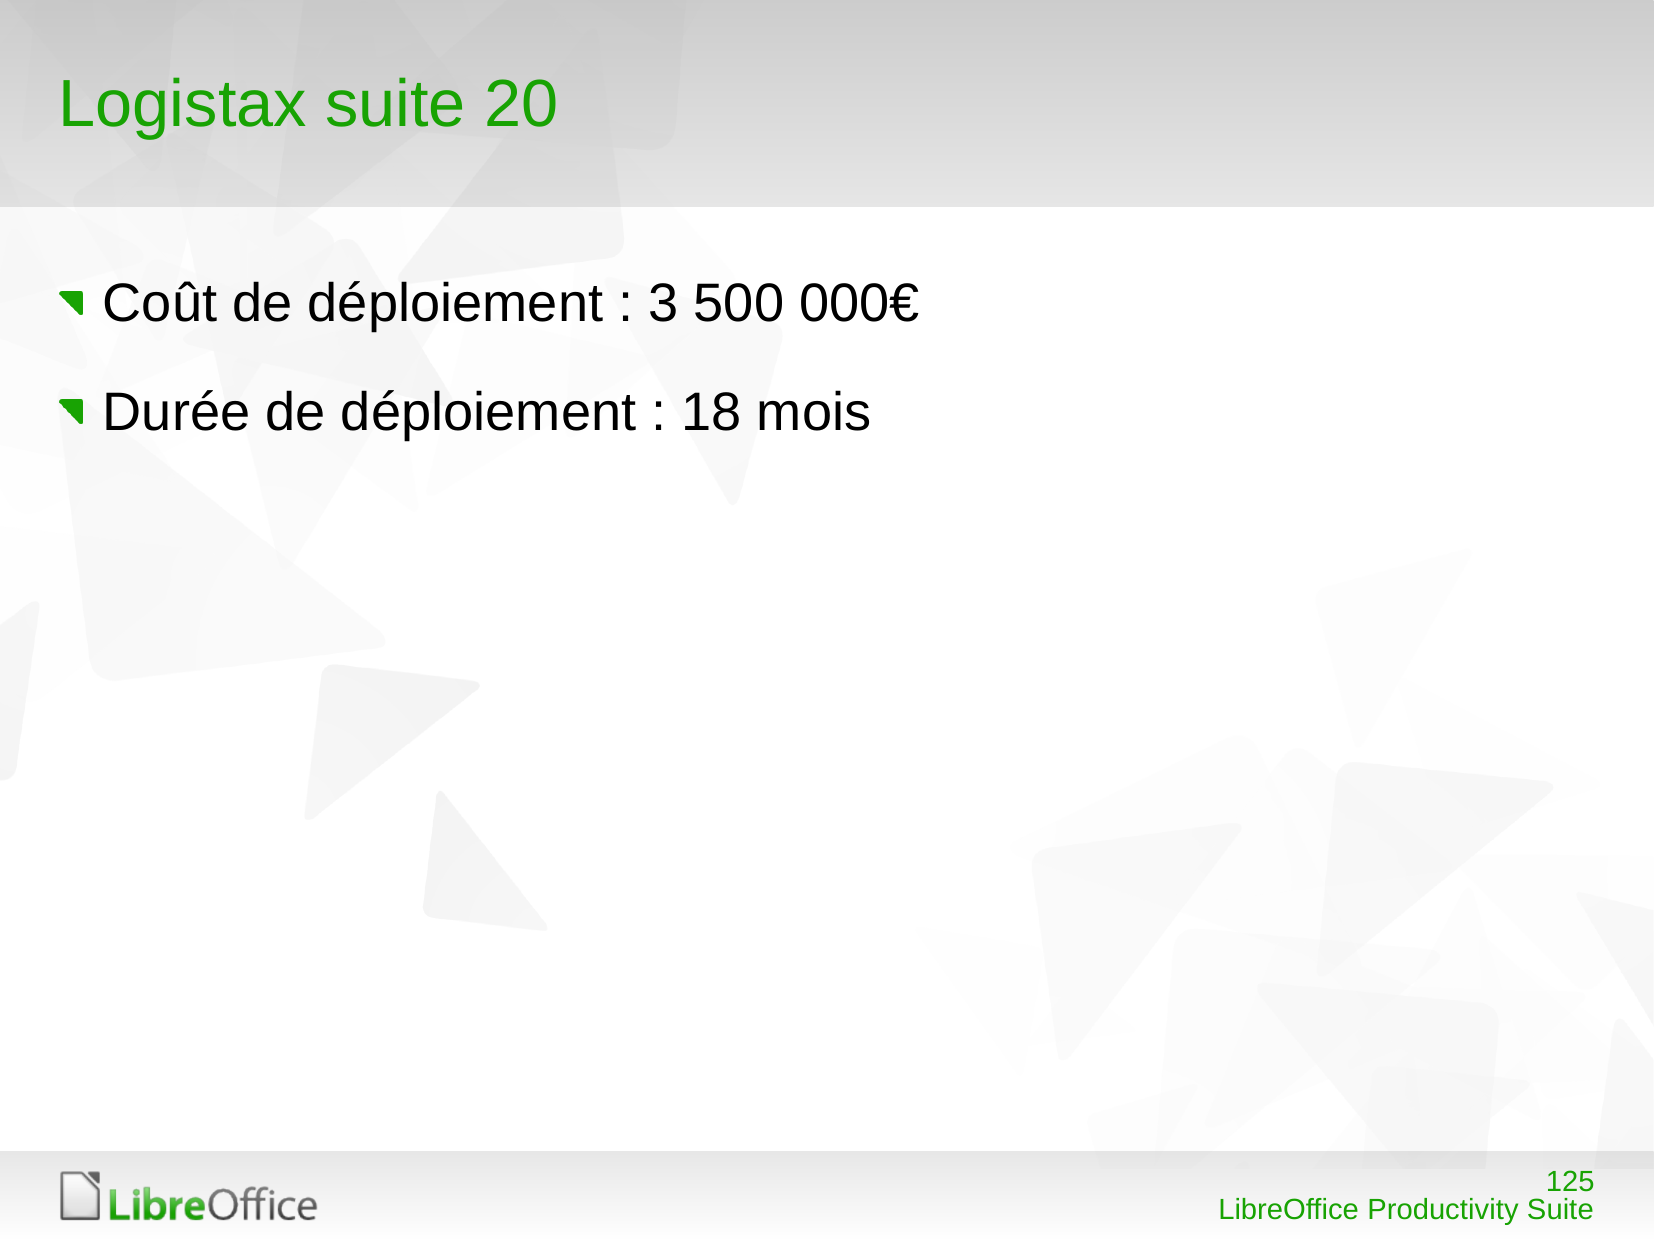

# Logistax suite 20
Coût de déploiement : 3 500 000€
Durée de déploiement : 18 mois
125
LibreOffice Productivity Suite